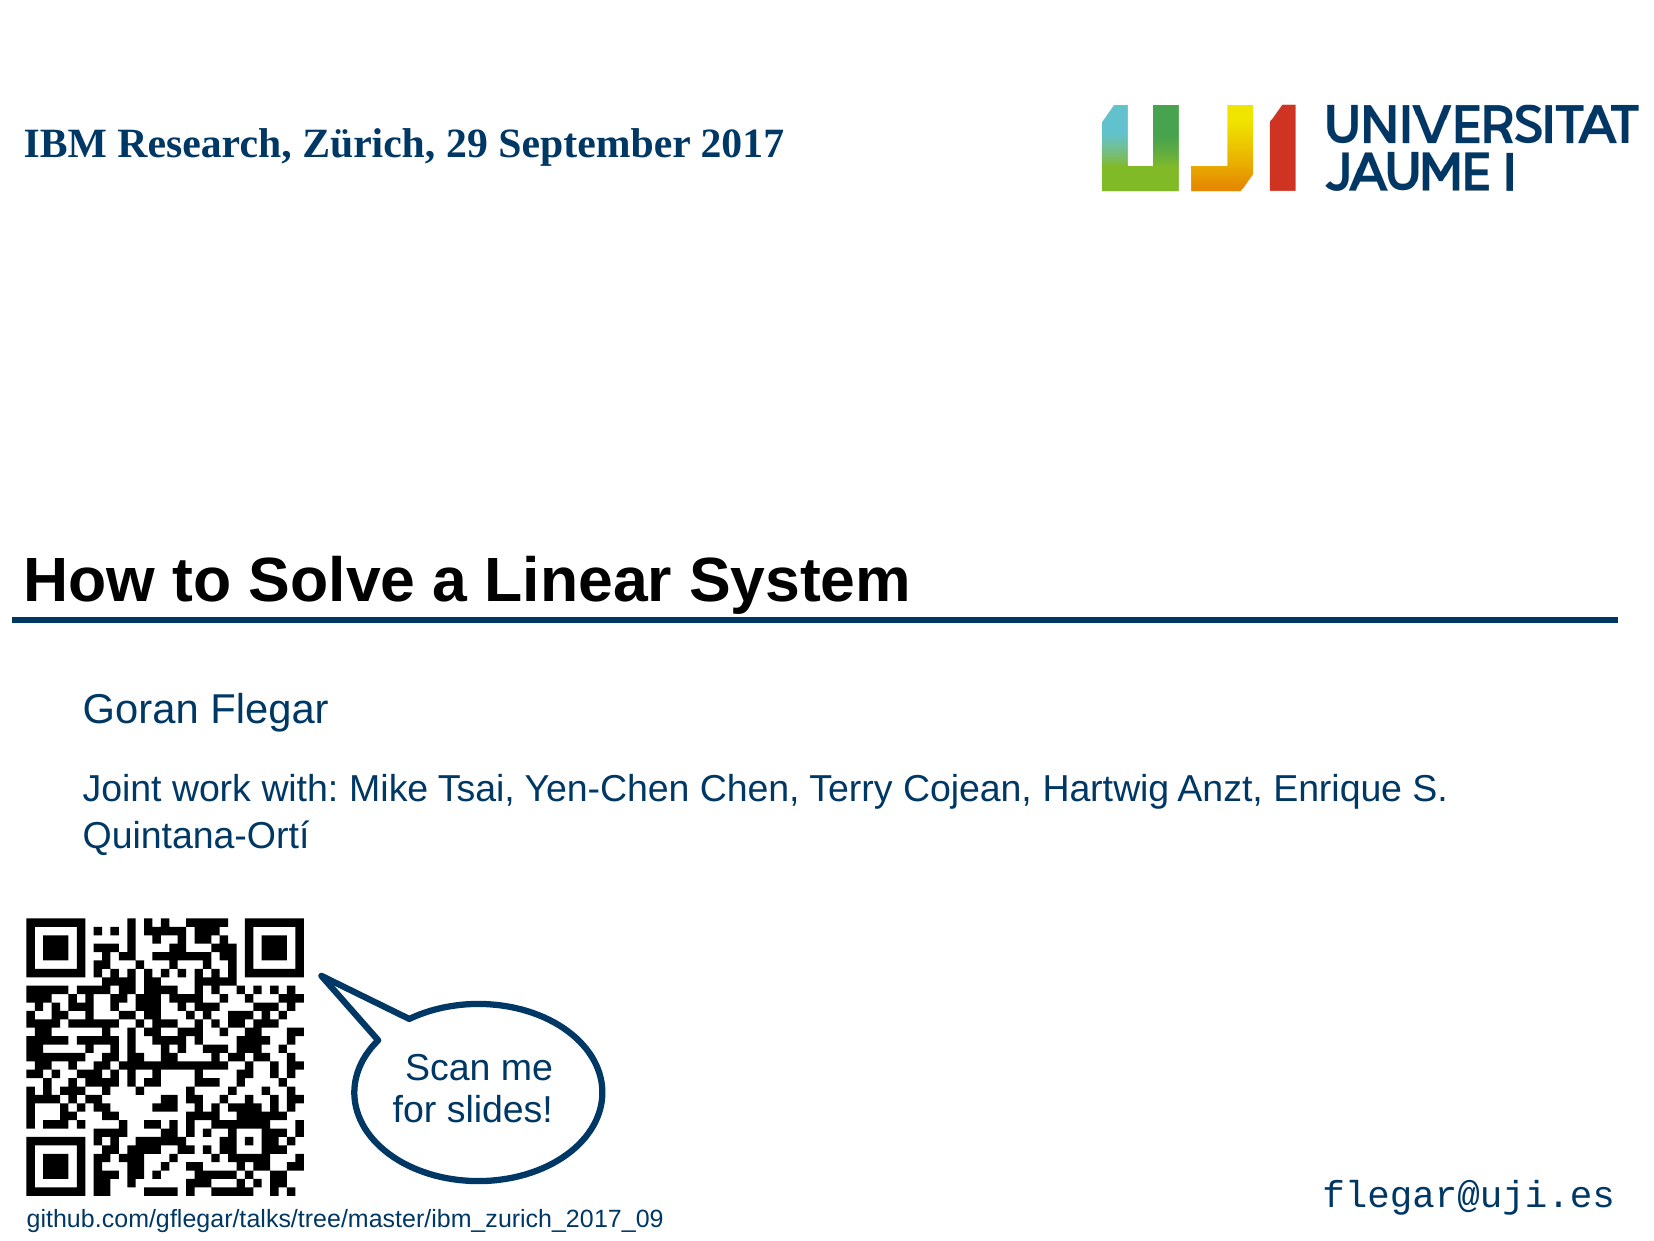

IBM Research, Zürich, 29 September 2017
# How to Solve a Linear System
Goran Flegar
Joint work with: Mike Tsai, Yen-Chen Chen, Terry Cojean, Hartwig Anzt, Enrique S. Quintana-Ortí
Scan me for slides!
github.com/gflegar/talks/tree/master/ibm_zurich_2017_09